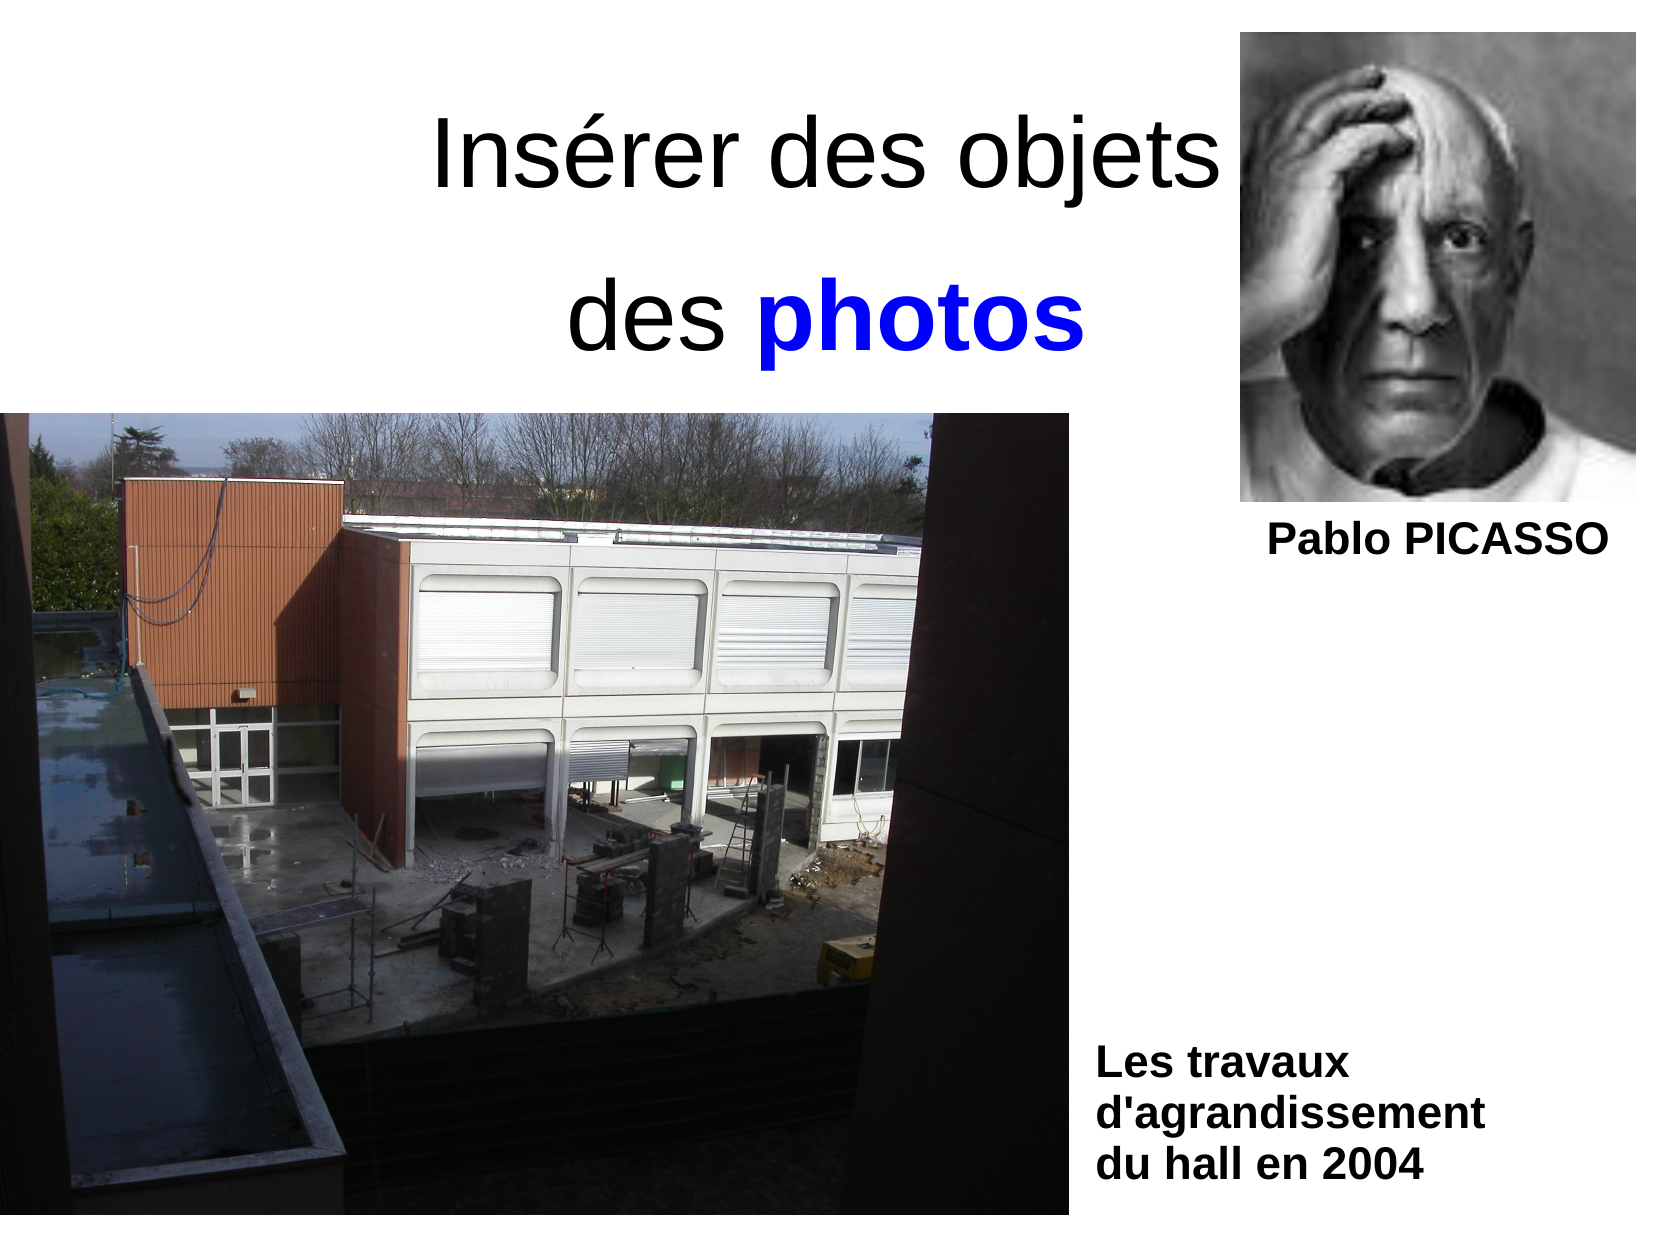

des photos
# Insérer des objets
Pablo PICASSO
Les travaux
d'agrandissement
du hall en 2004